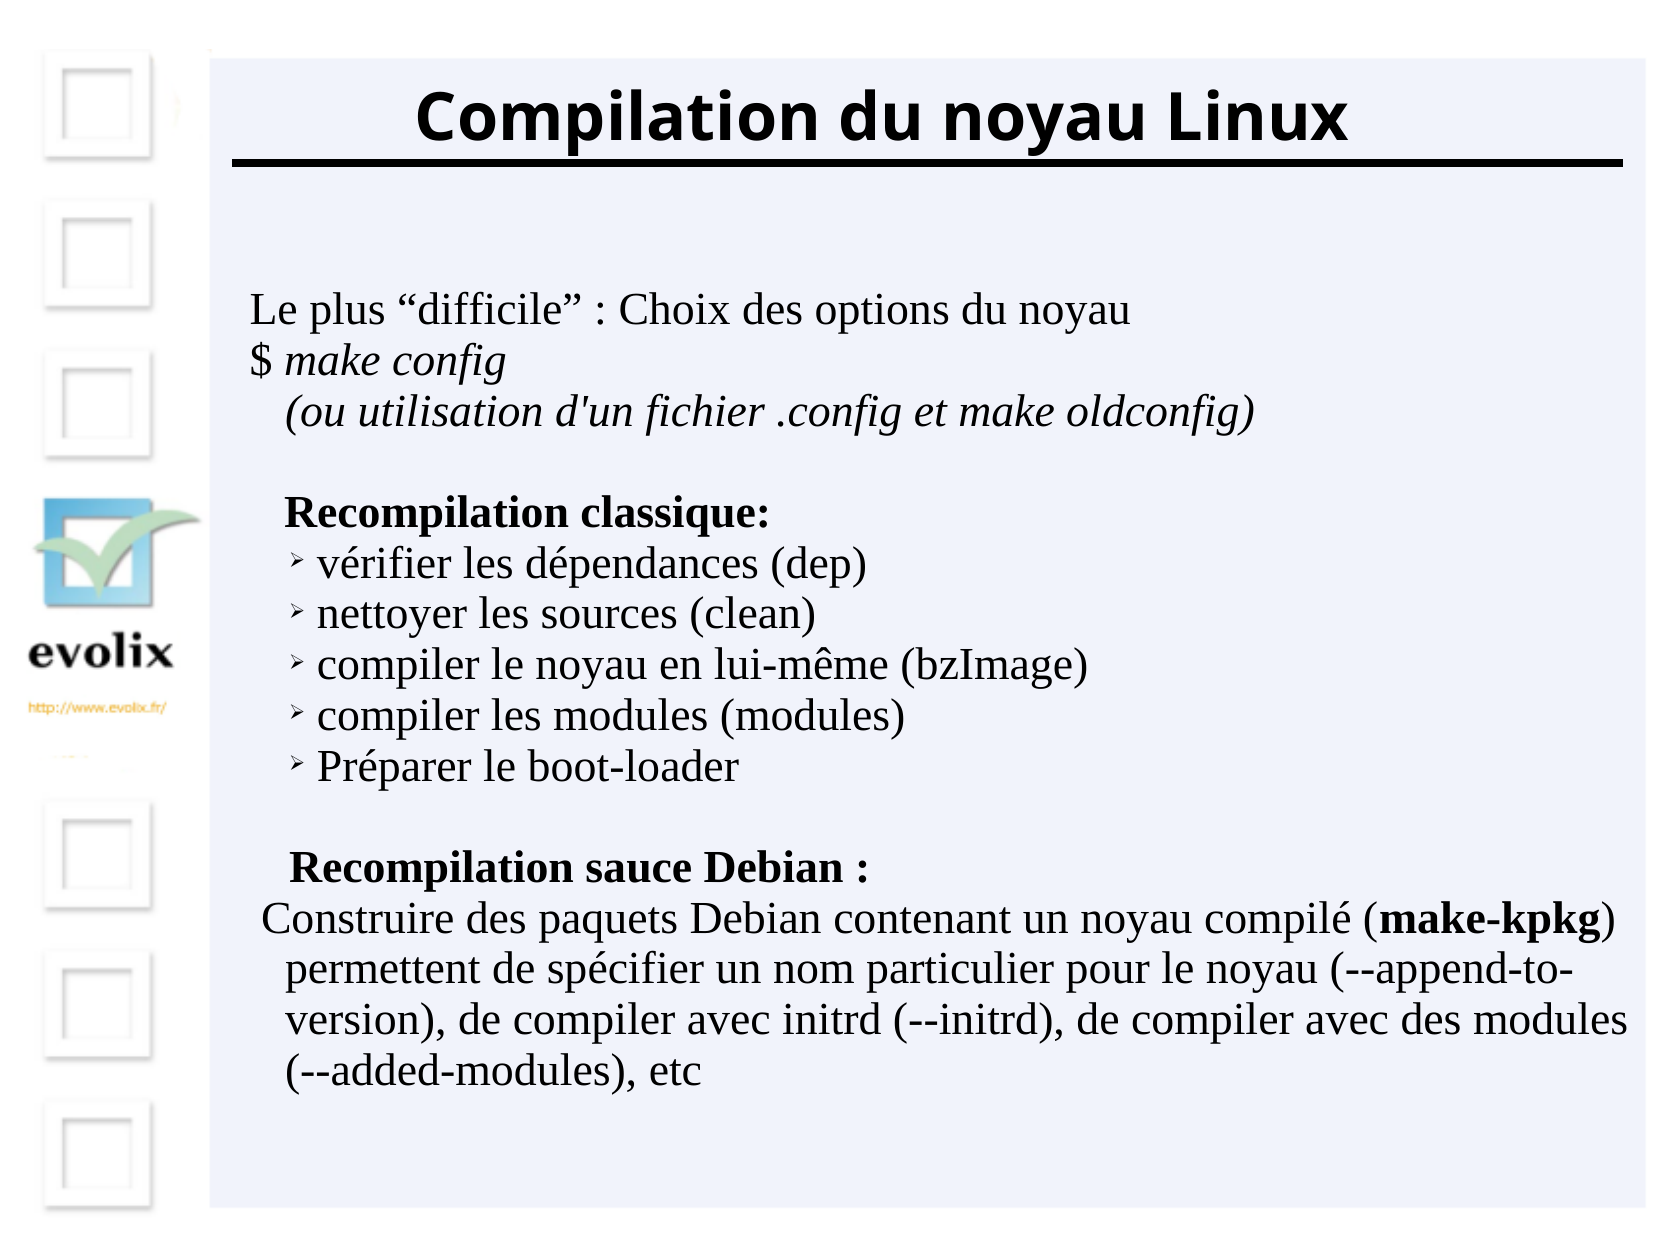

# Compilation du noyau Linux
Le plus “difficile” : Choix des options du noyau
$ make config
(ou utilisation d'un fichier .config et make oldconfig)
 Recompilation classique:
 vérifier les dépendances (dep)
 nettoyer les sources (clean)
 compiler le noyau en lui-même (bzImage)
 compiler les modules (modules)
 Préparer le boot-loader
Recompilation sauce Debian :
 Construire des paquets Debian contenant un noyau compilé (make-kpkg)
permettent de spécifier un nom particulier pour le noyau (--append-to-version), de compiler avec initrd (--initrd), de compiler avec des modules (--added-modules), etc